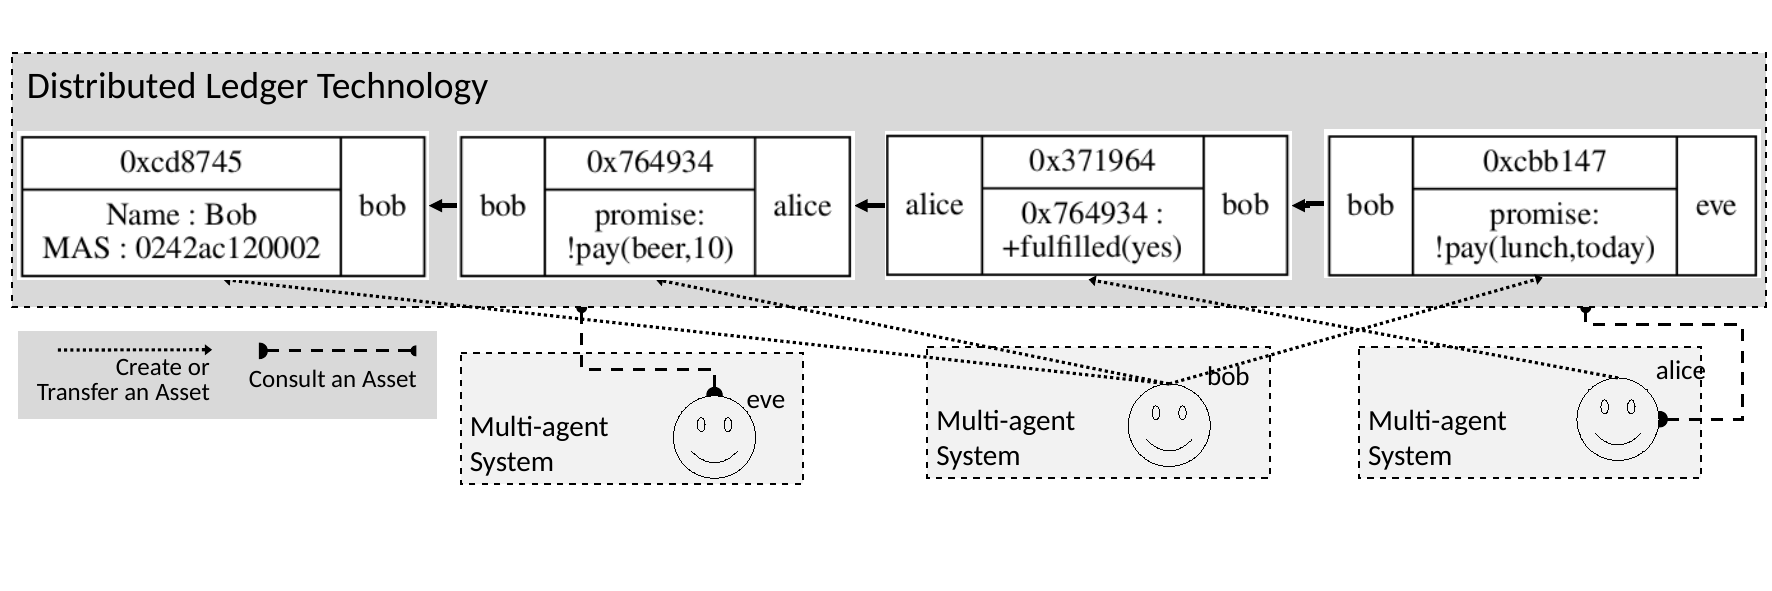

Distributed Ledger Technology
Create or Transfer an Asset
alice
bob
Consult an Asset
eve
Multi-agent
System
Multi-agent
System
Multi-agent
System